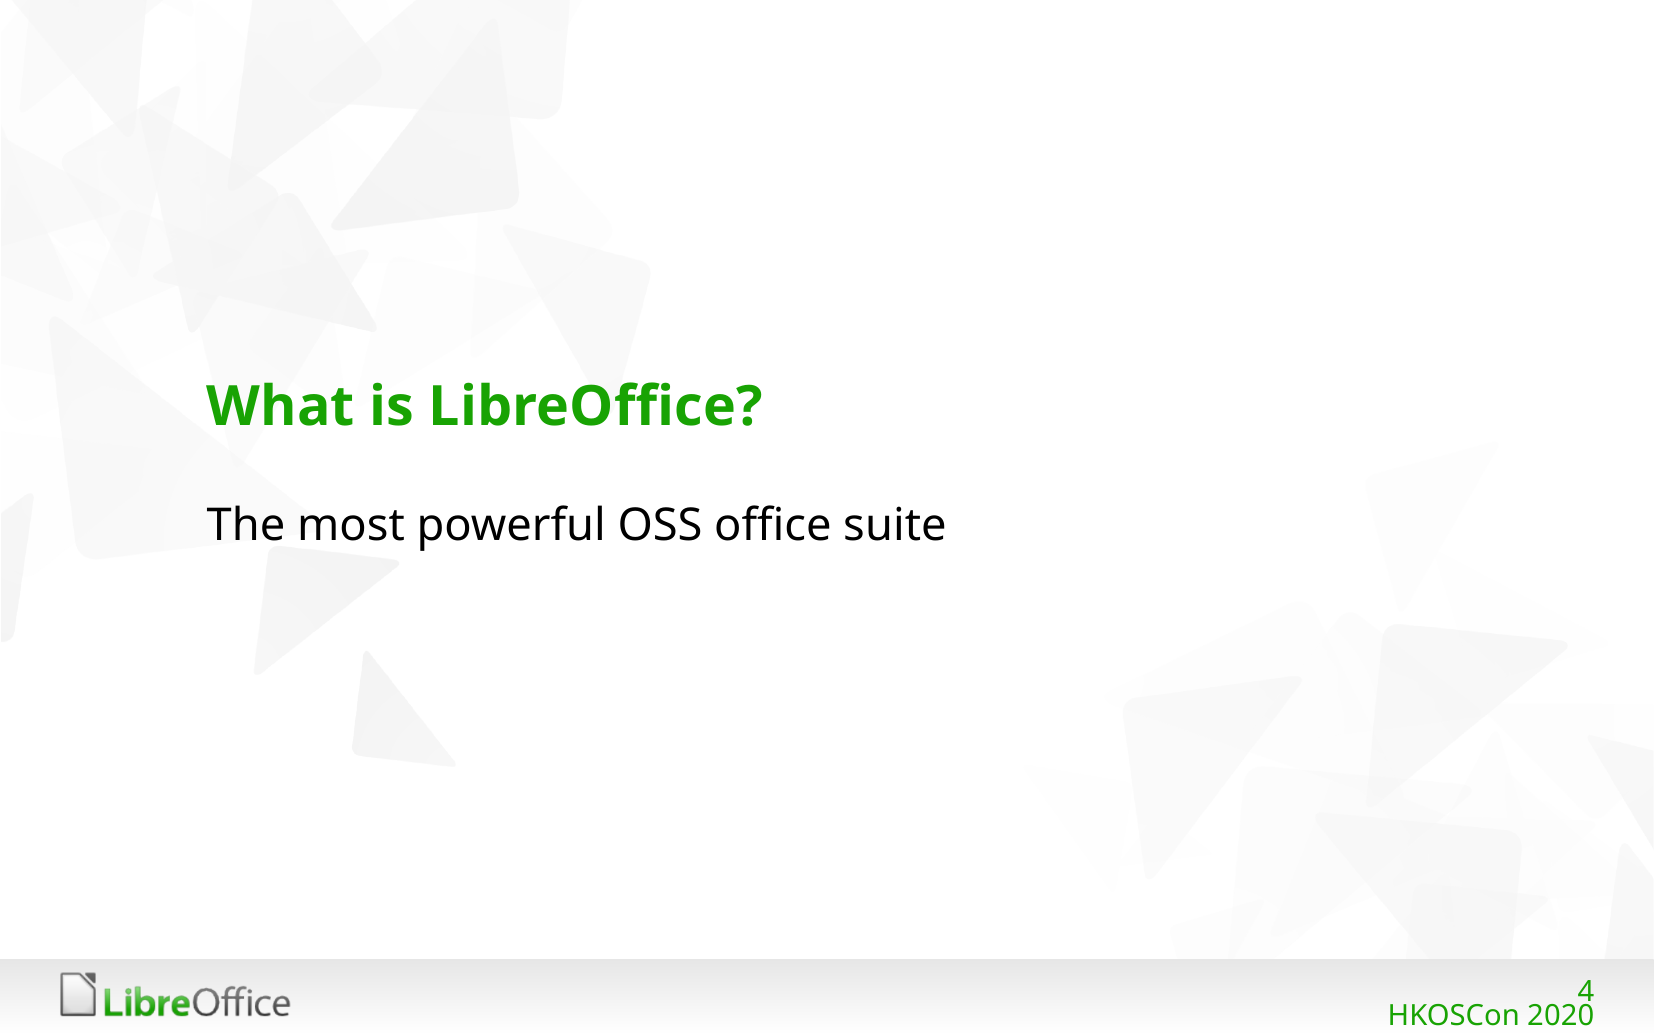

# What is LibreOffice?
The most powerful OSS office suite
4
HKOSCon 2020